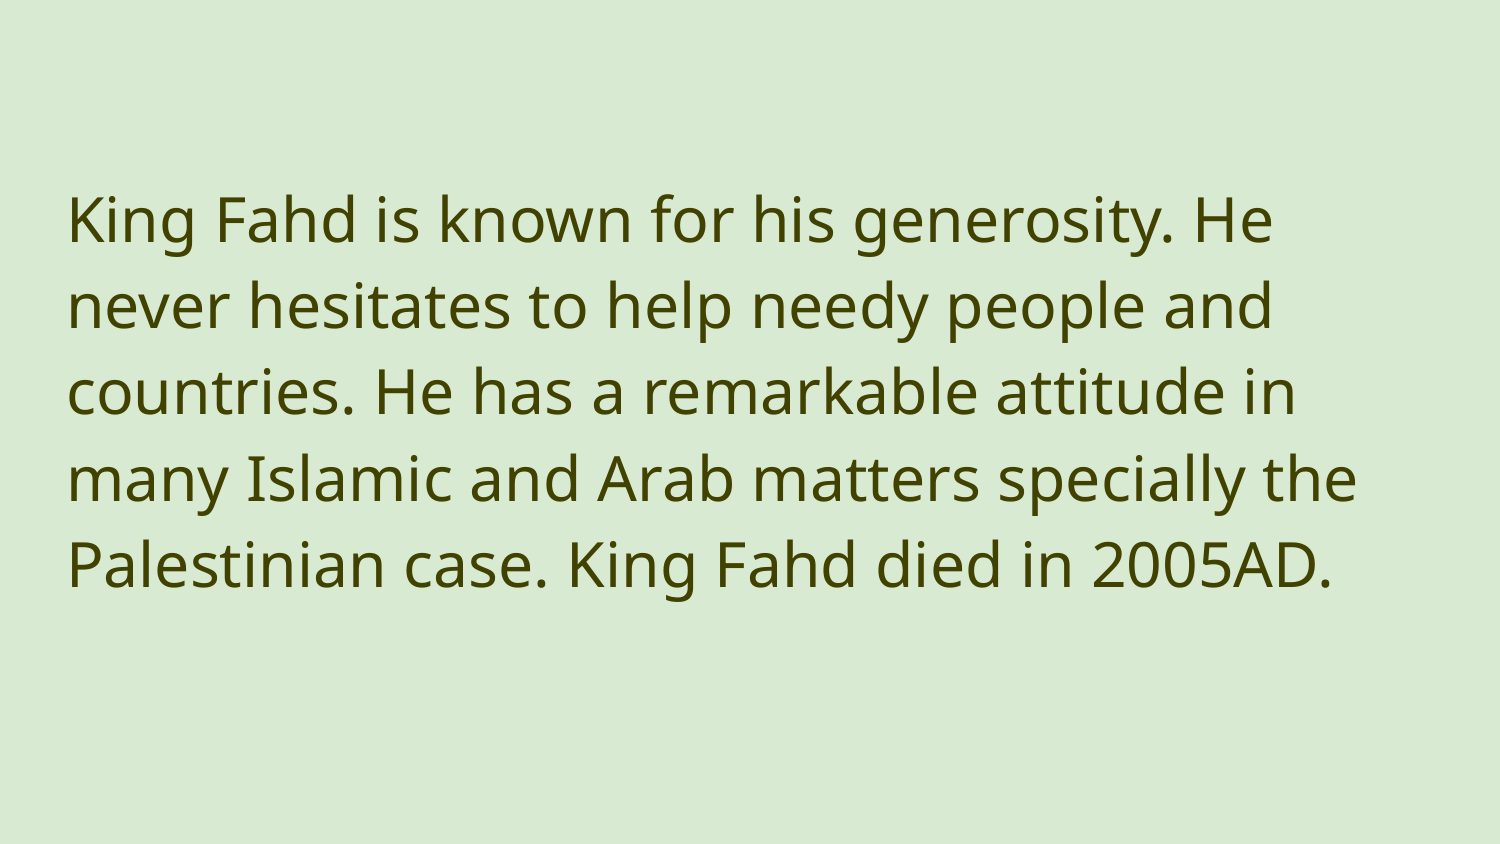

# King Fahd is known for his generosity. He never hesitates to help needy people and countries. He has a remarkable attitude in many Islamic and Arab matters specially the Palestinian case. King Fahd died in 2005AD.